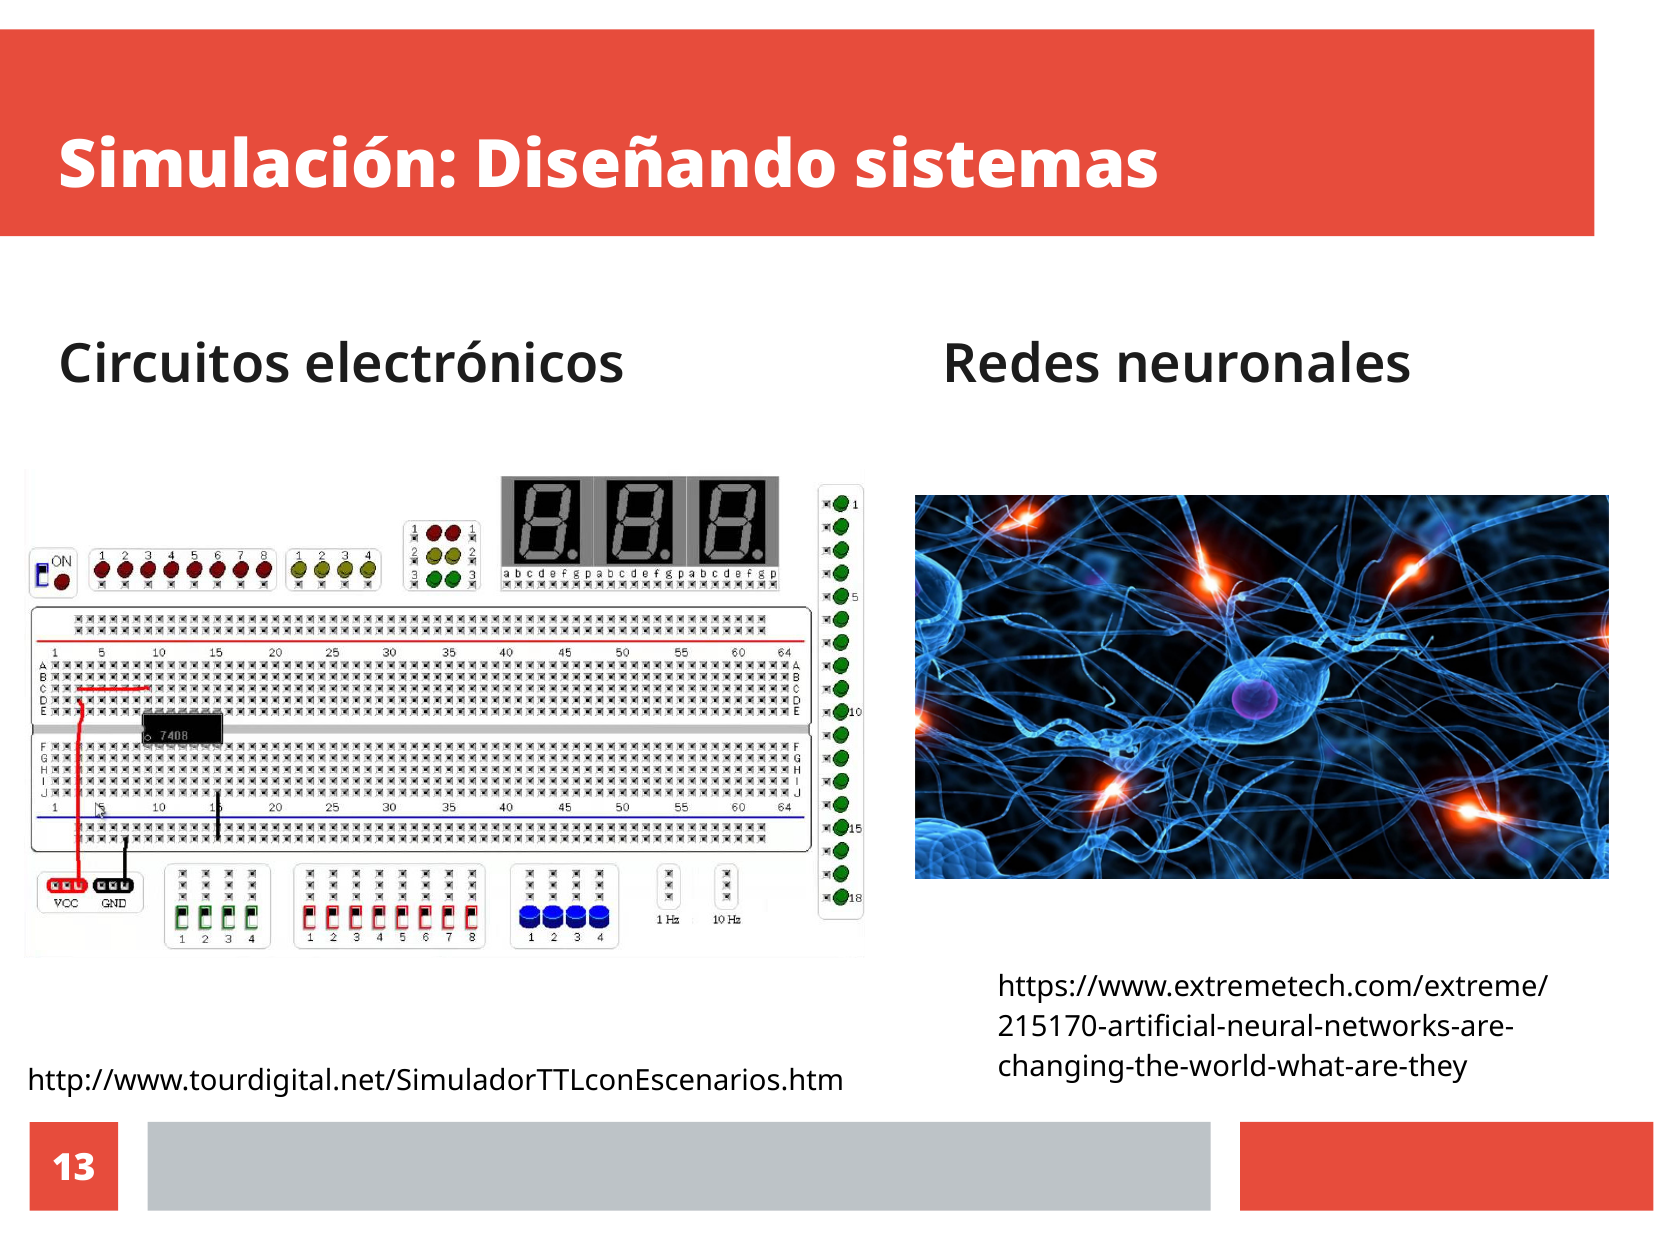

# Simulación: Diseñando sistemas
Circuitos electrónicos
 Redes neuronales
https://www.extremetech.com/extreme/215170-artificial-neural-networks-are-changing-the-world-what-are-they
http://www.tourdigital.net/SimuladorTTLconEscenarios.htm
13